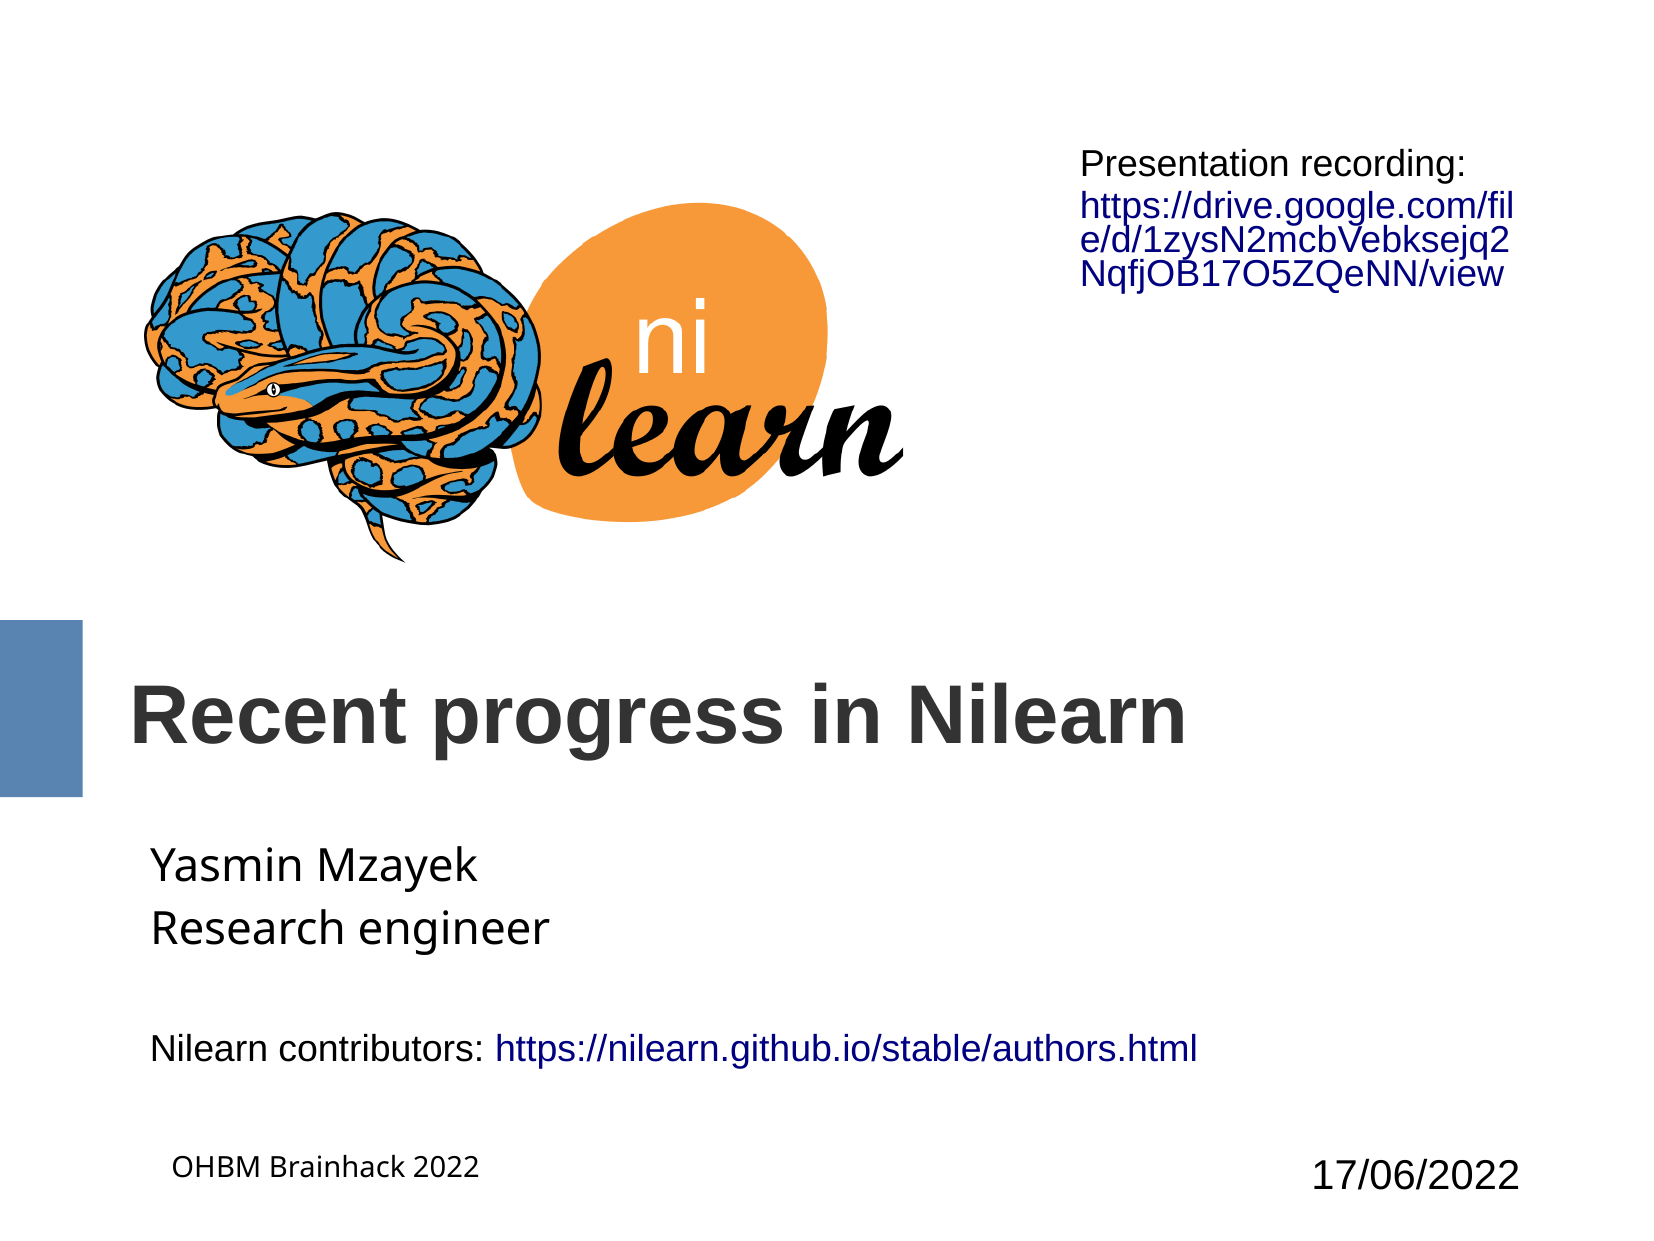

Presentation recording:
https://drive.google.com/file/d/1zysN2mcbVebksejq2NqfjOB17O5ZQeNN/view
# Recent progress in Nilearn
Yasmin Mzayek
Research engineer
Nilearn contributors: https://nilearn.github.io/stable/authors.html
OHBM Brainhack 2022